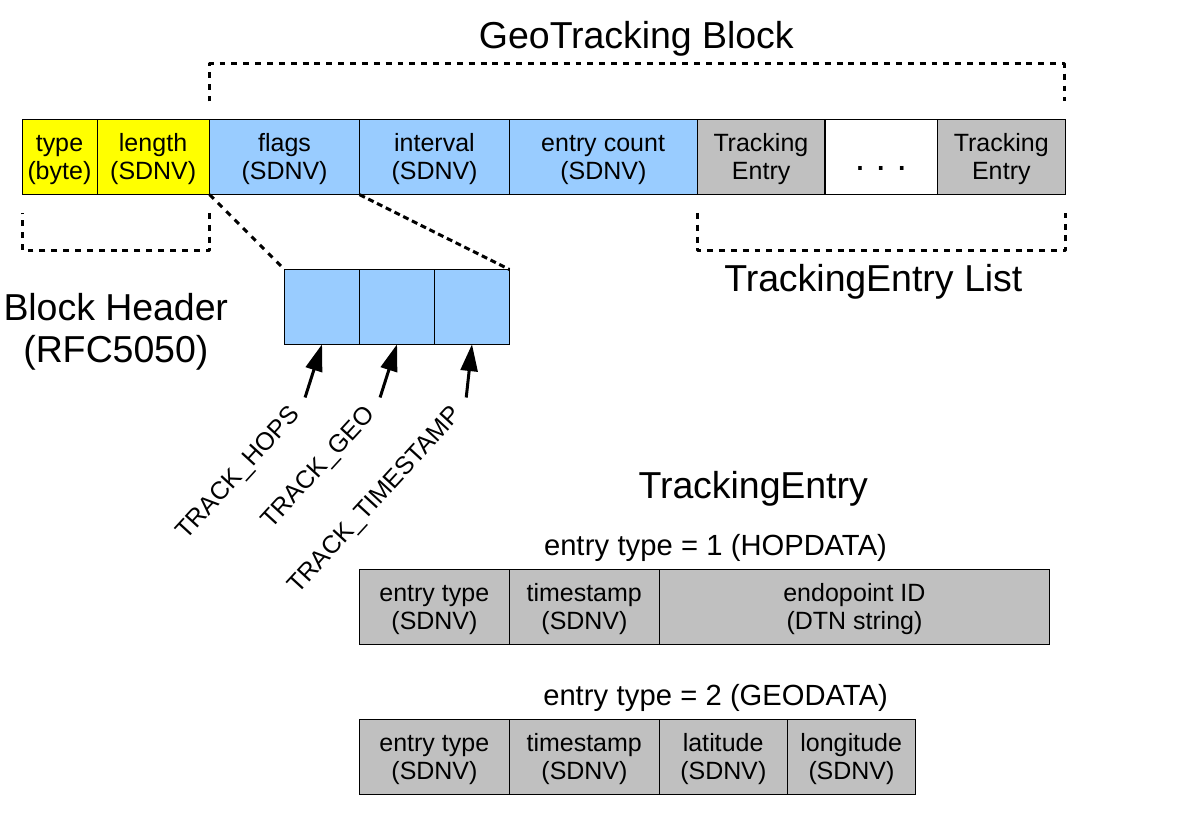

GeoTracking Block
. . .
Tracking
Entry
type
(byte)
length
(SDNV)
flags
(SDNV)
interval
(SDNV)
entry count
(SDNV)
Tracking
Entry
TrackingEntry List
Block Header (RFC5050)
TrackingEntry
TRACK_HOPS
TRACK_GEO
TRACK_TIMESTAMP
entry type = 1 (HOPDATA)
entry type
(SDNV)
timestamp
(SDNV)
endopoint ID
(DTN string)
entry type = 2 (GEODATA)
entry type
(SDNV)
timestamp
(SDNV)
latitude
(SDNV)
longitude
(SDNV)